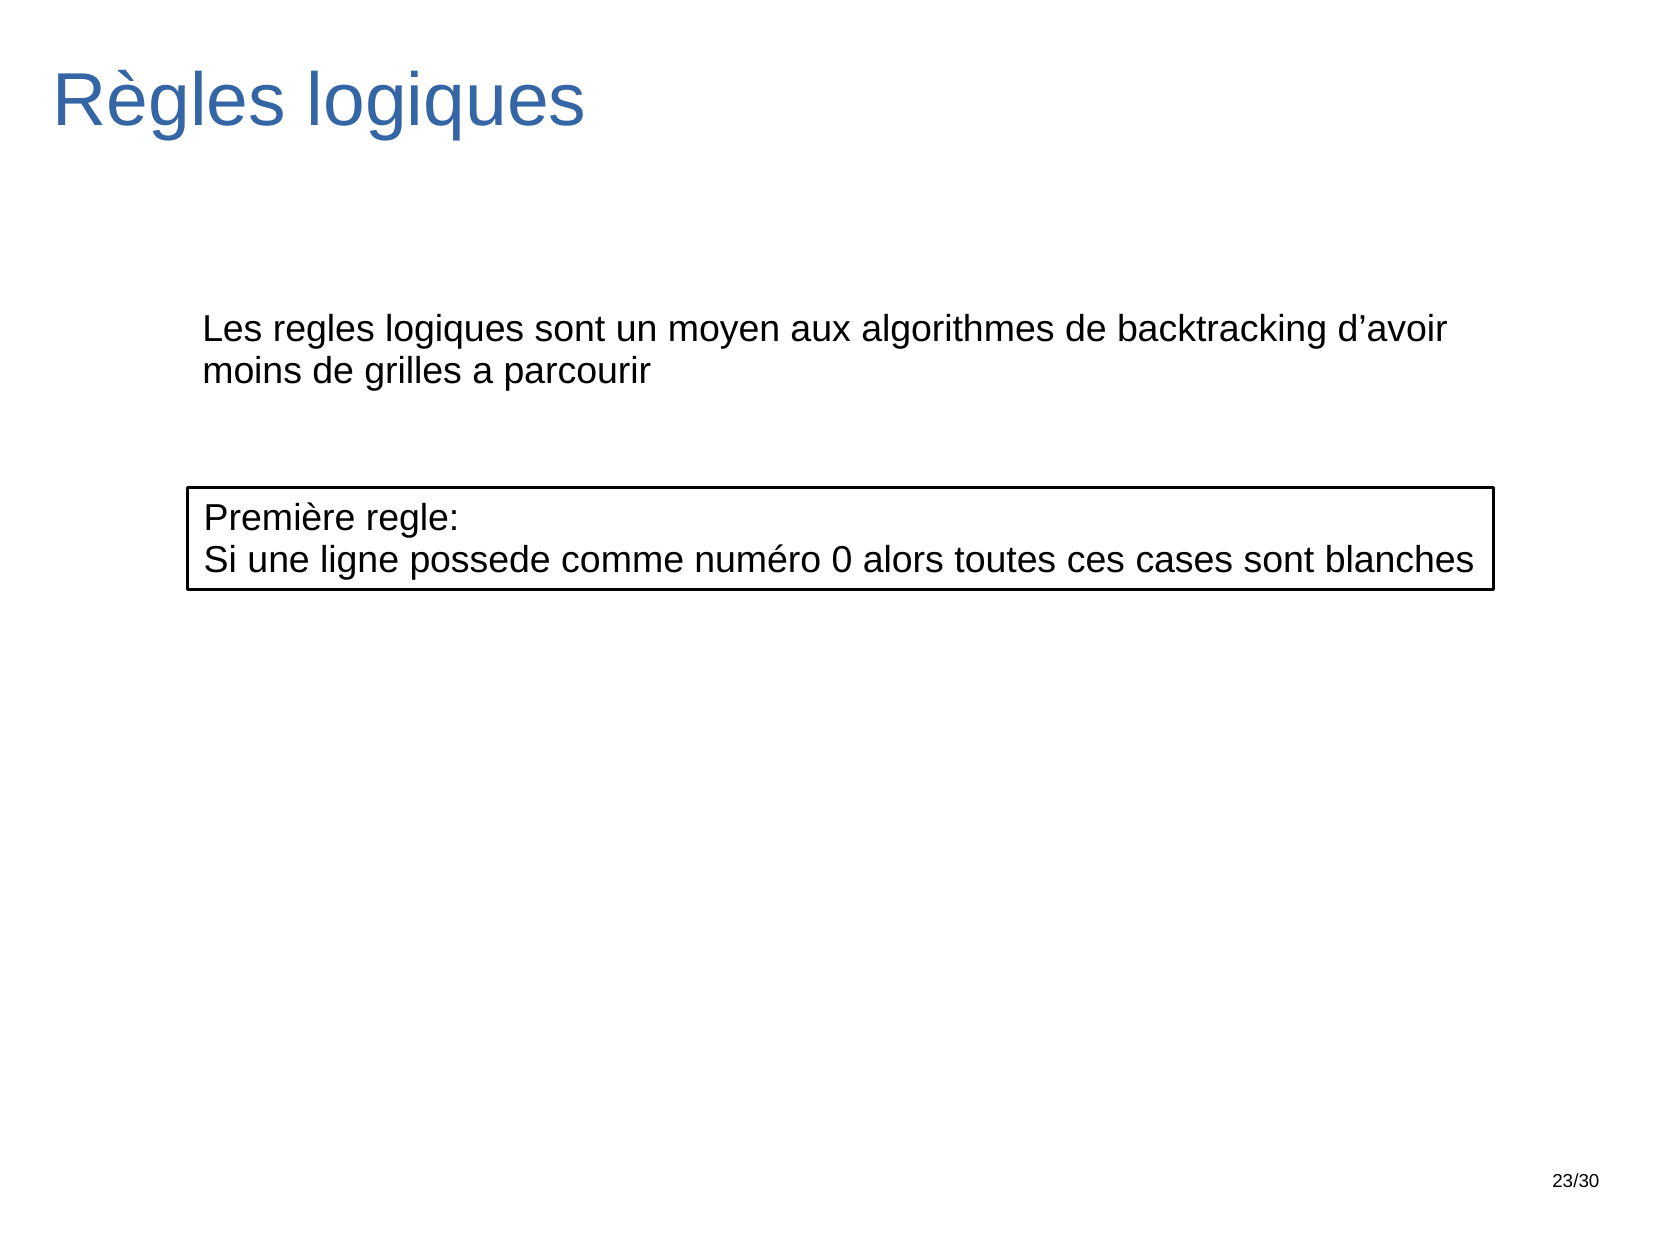

Règles logiques
Les regles logiques sont un moyen aux algorithmes de backtracking d’avoir moins de grilles a parcourir
Première regle:
Si une ligne possede comme numéro 0 alors toutes ces cases sont blanches
23/30